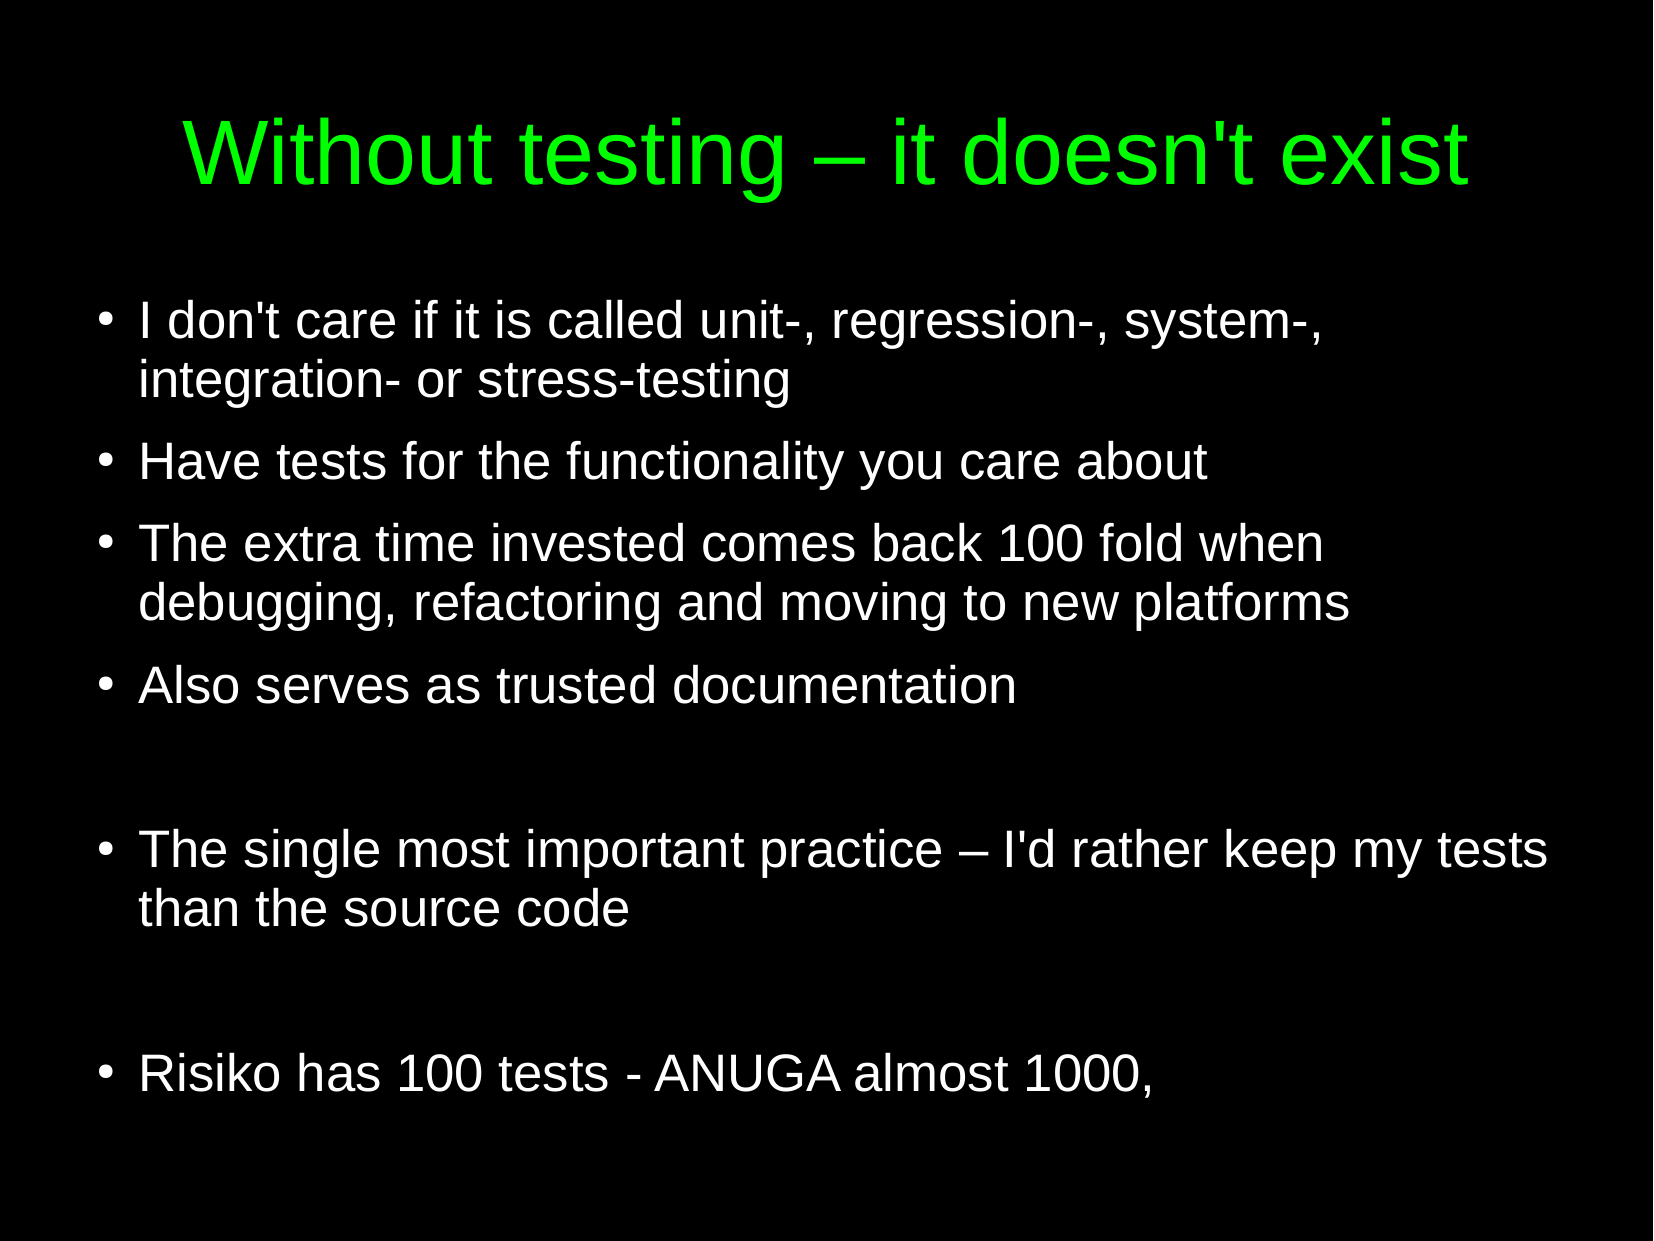

# Without testing – it doesn't exist
I don't care if it is called unit-, regression-, system-, integration- or stress-testing
Have tests for the functionality you care about
The extra time invested comes back 100 fold when debugging, refactoring and moving to new platforms
Also serves as trusted documentation
The single most important practice – I'd rather keep my tests than the source code
Risiko has 100 tests - ANUGA almost 1000,